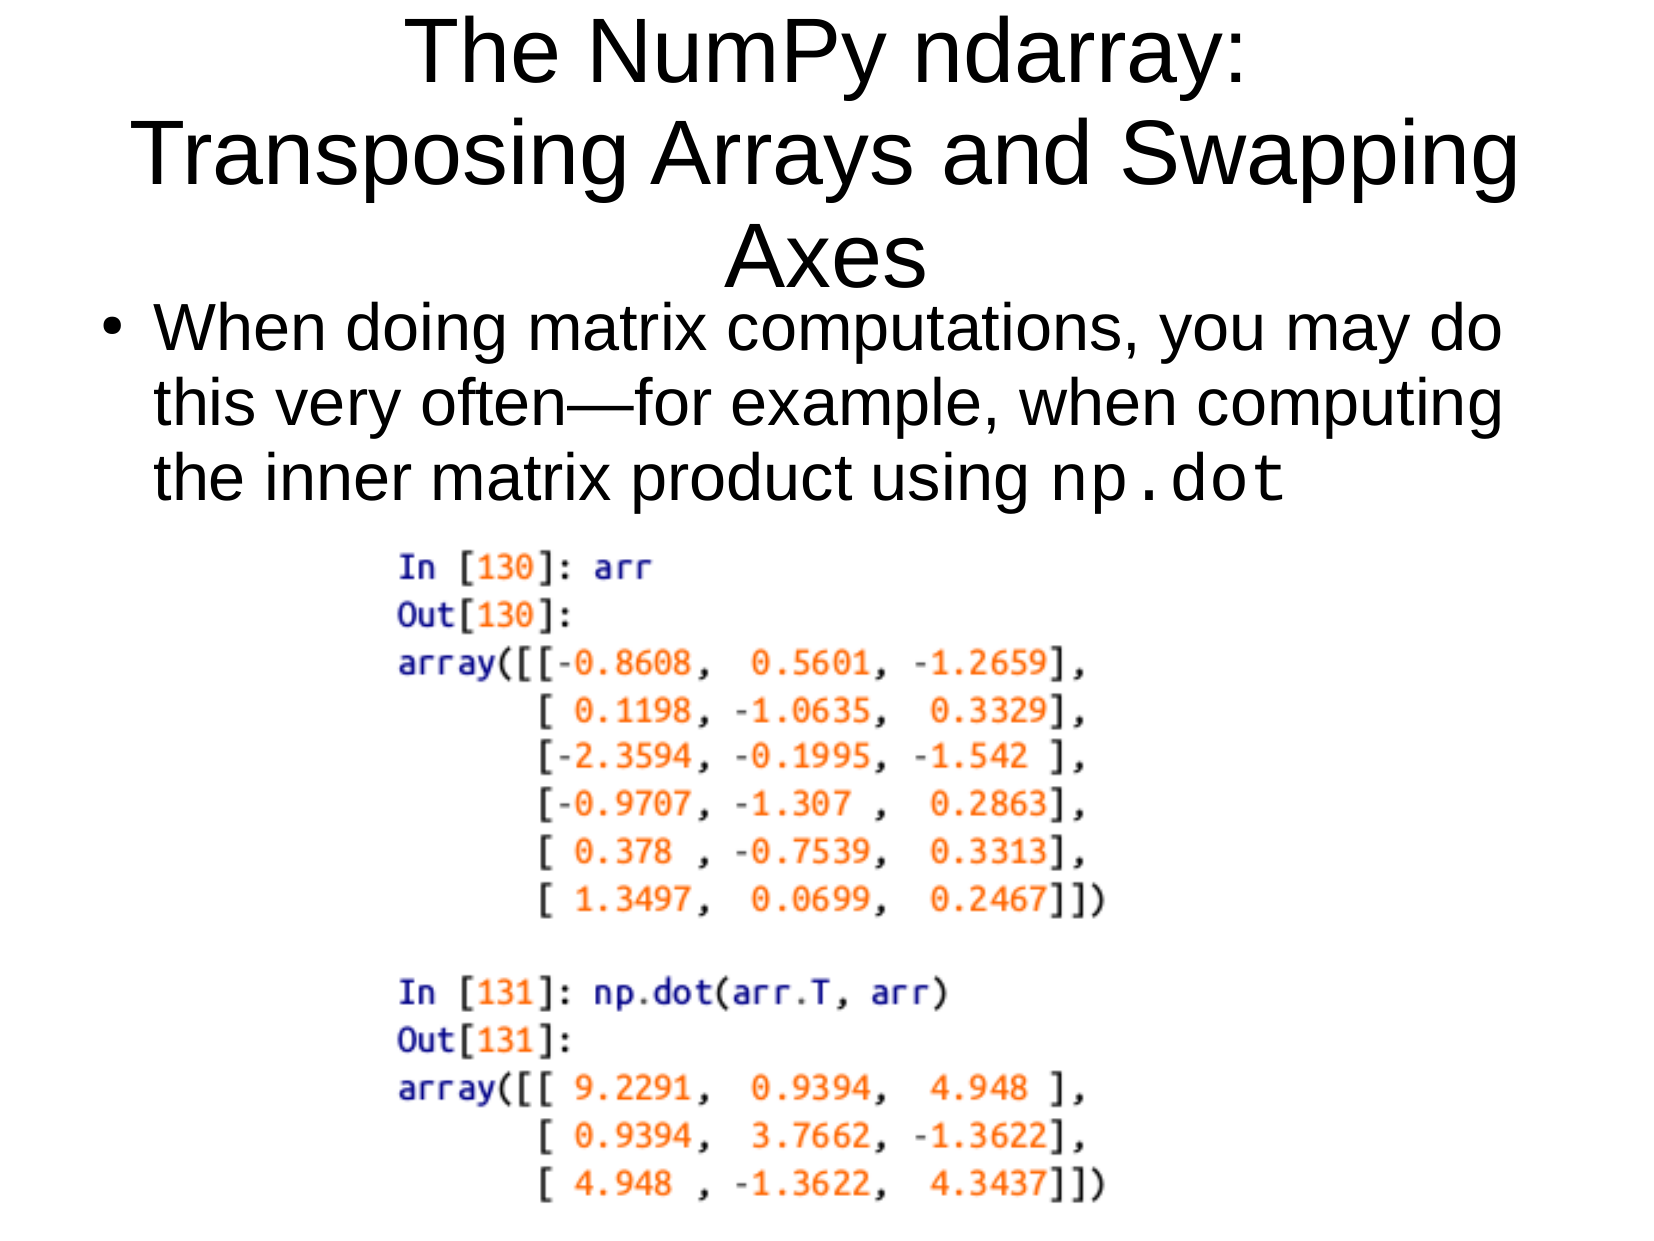

# The NumPy ndarray: Transposing Arrays and Swapping Axes
When doing matrix computations, you may do this very often—for example, when computing the inner matrix product using np.dot